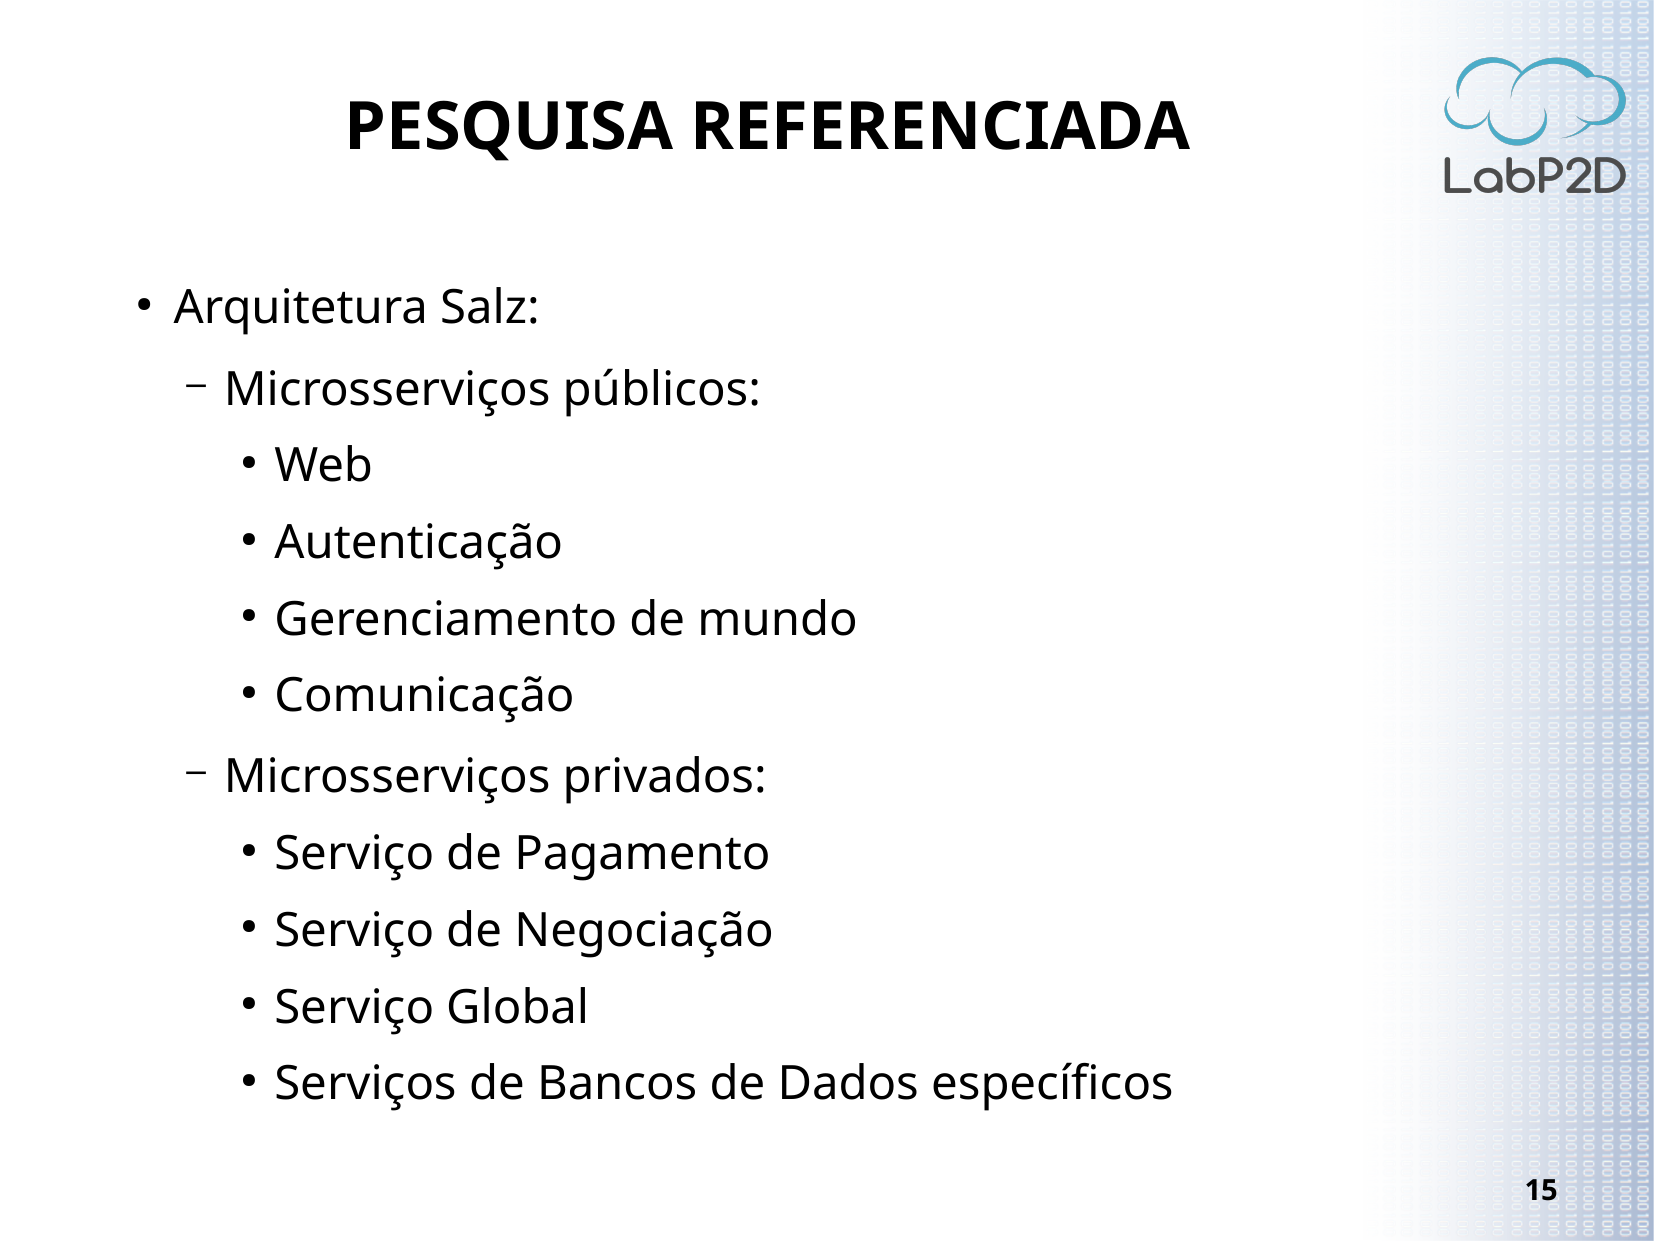

# PESQUISA REFERENCIADA
Arquitetura Salz:
Microsserviços públicos:
Web
Autenticação
Gerenciamento de mundo
Comunicação
Microsserviços privados:
Serviço de Pagamento
Serviço de Negociação
Serviço Global
Serviços de Bancos de Dados específicos
15